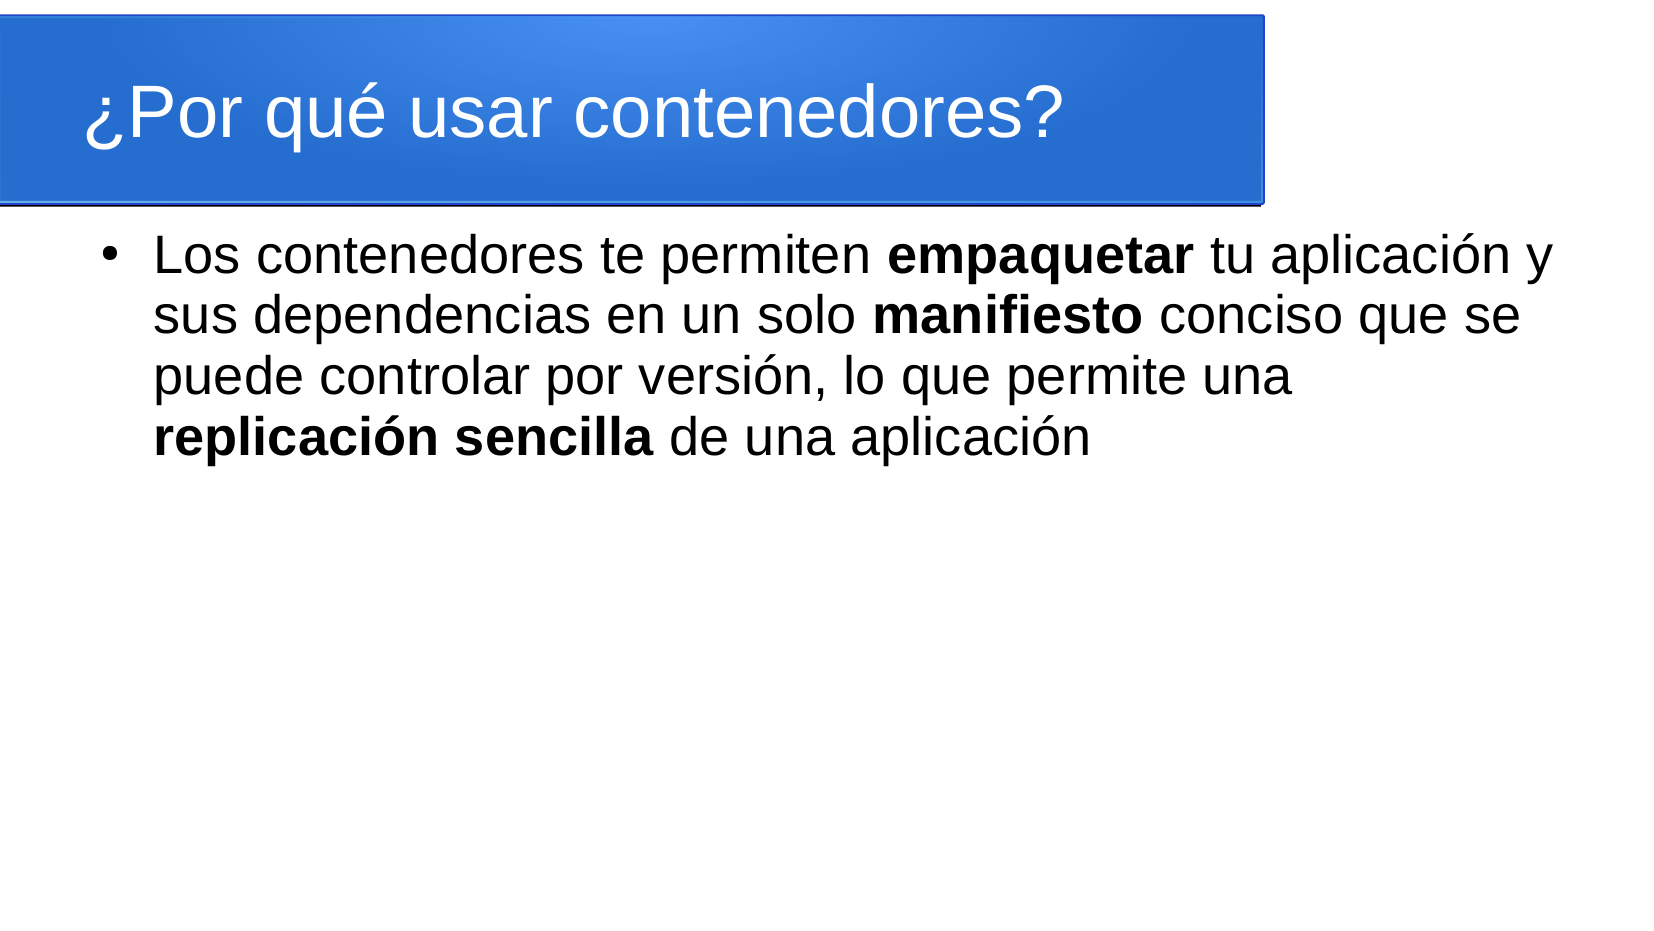

# ¿Por qué usar contenedores?
Los contenedores te permiten empaquetar tu aplicación y sus dependencias en un solo manifiesto conciso que se puede controlar por versión, lo que permite una replicación sencilla de una aplicación